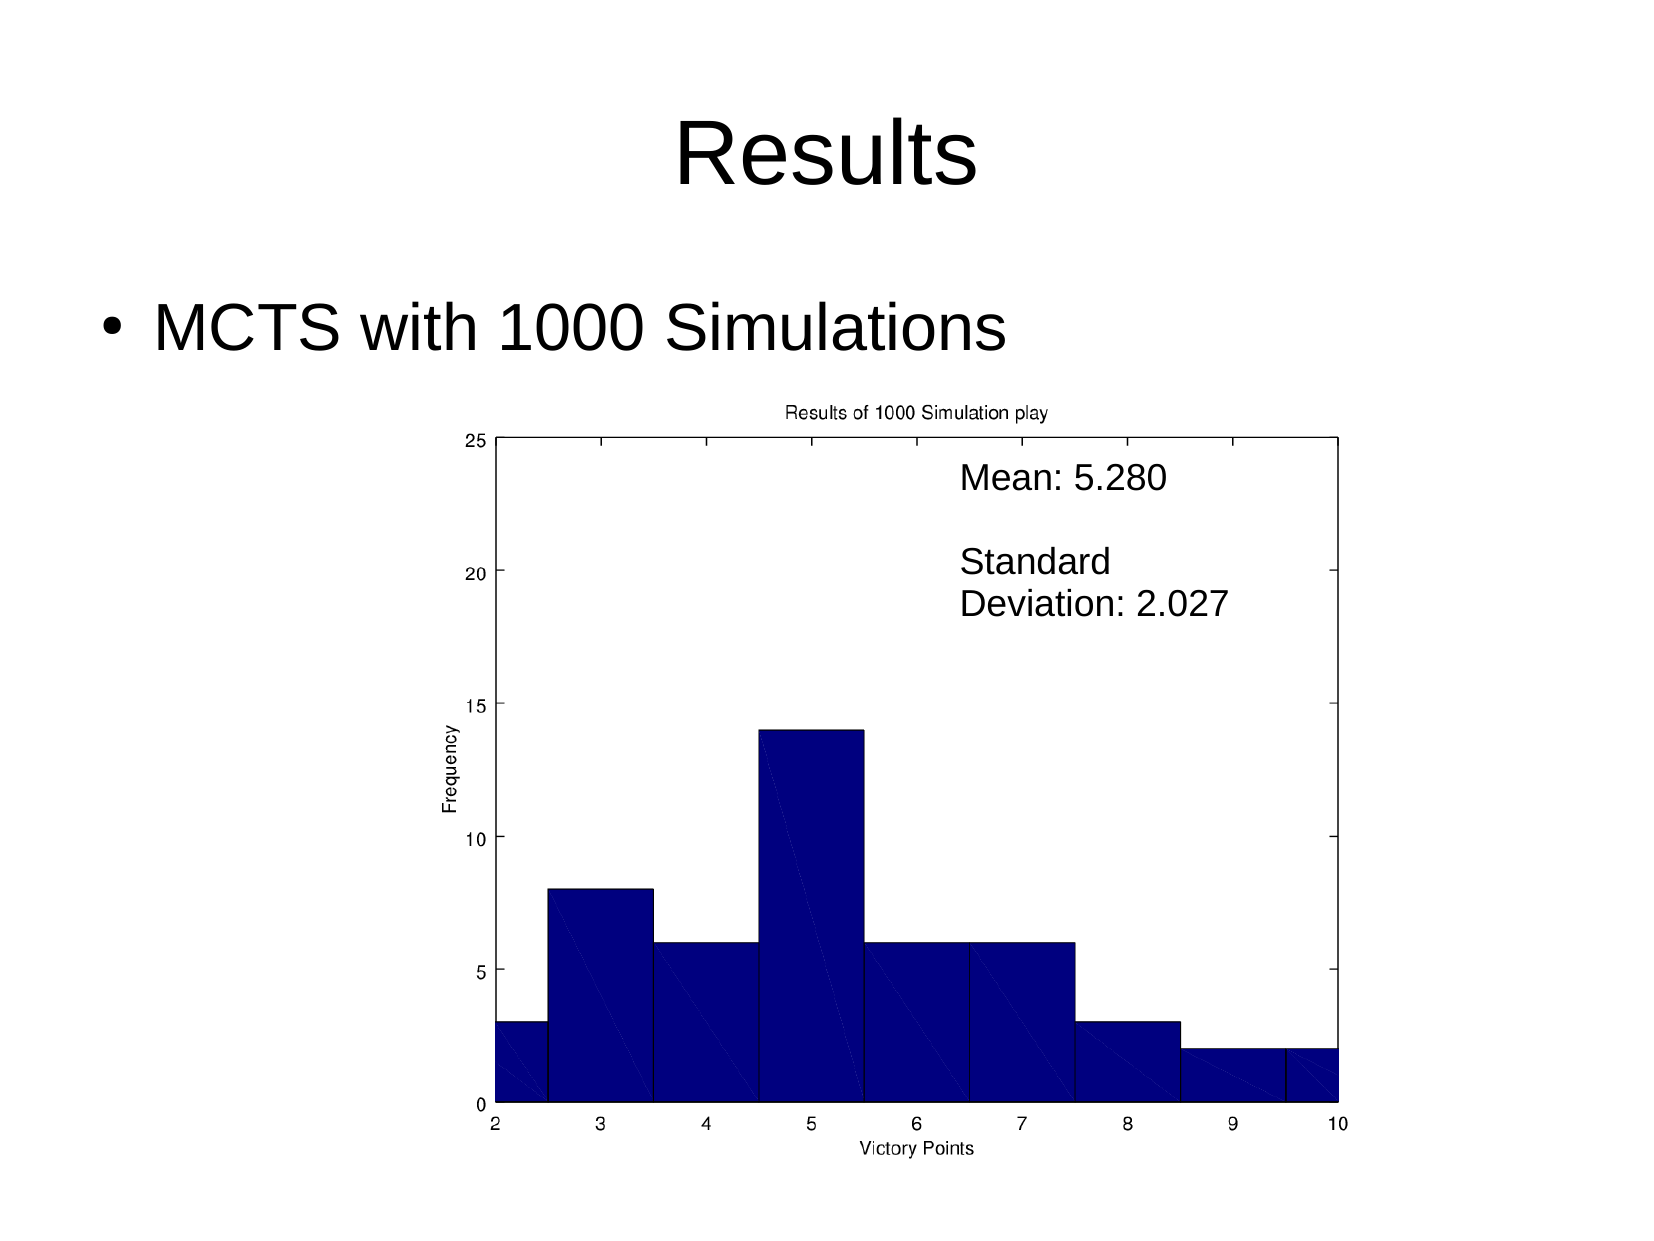

# Results
MCTS with 1000 Simulations
Mean: 5.280
Standard
Deviation: 2.027